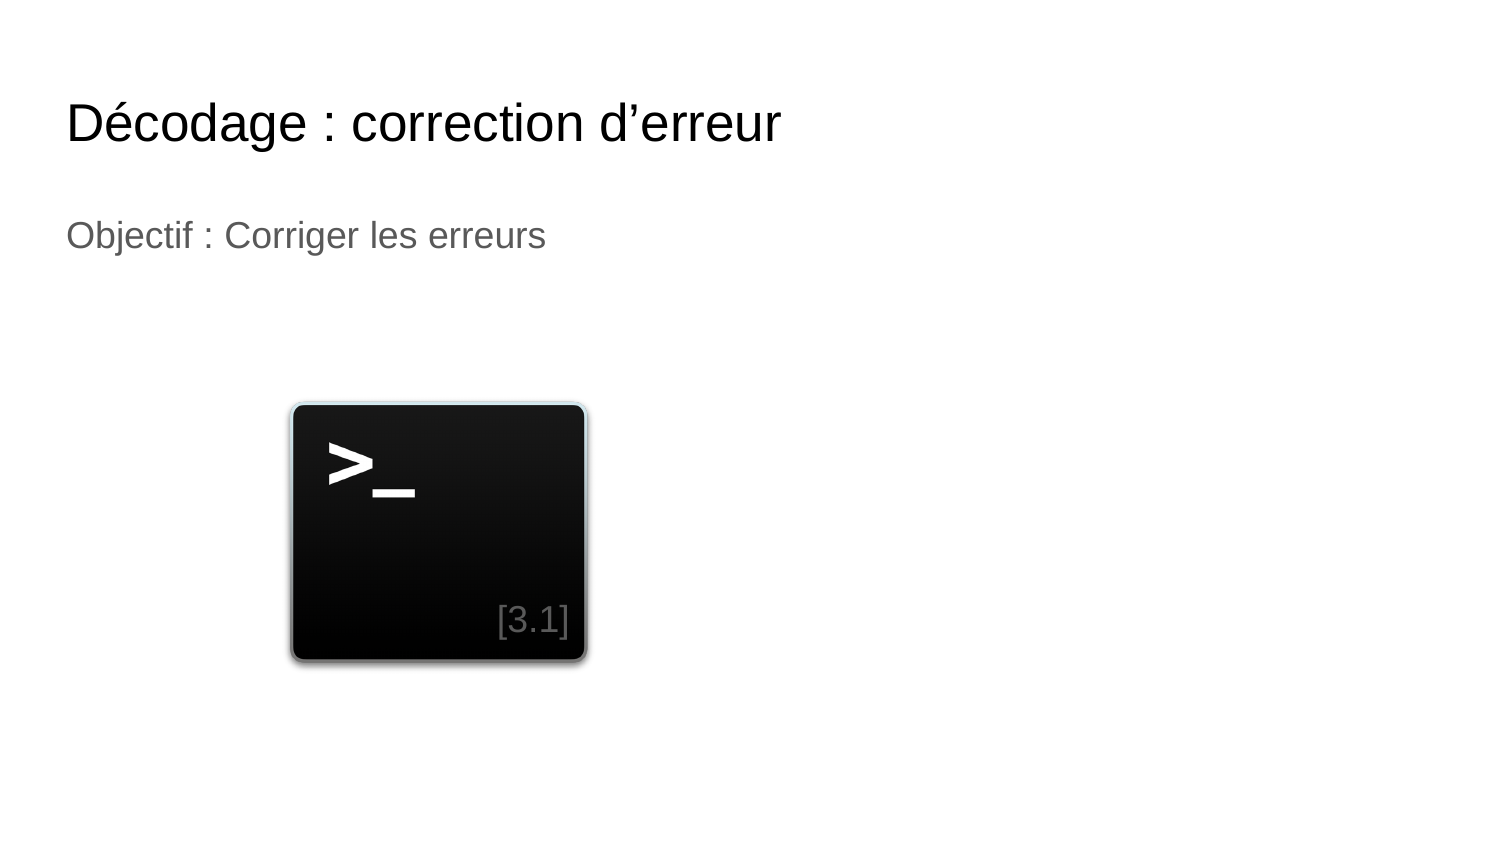

# Décodage : correction d’erreur
Objectif : Corriger les erreurs
[3.1]